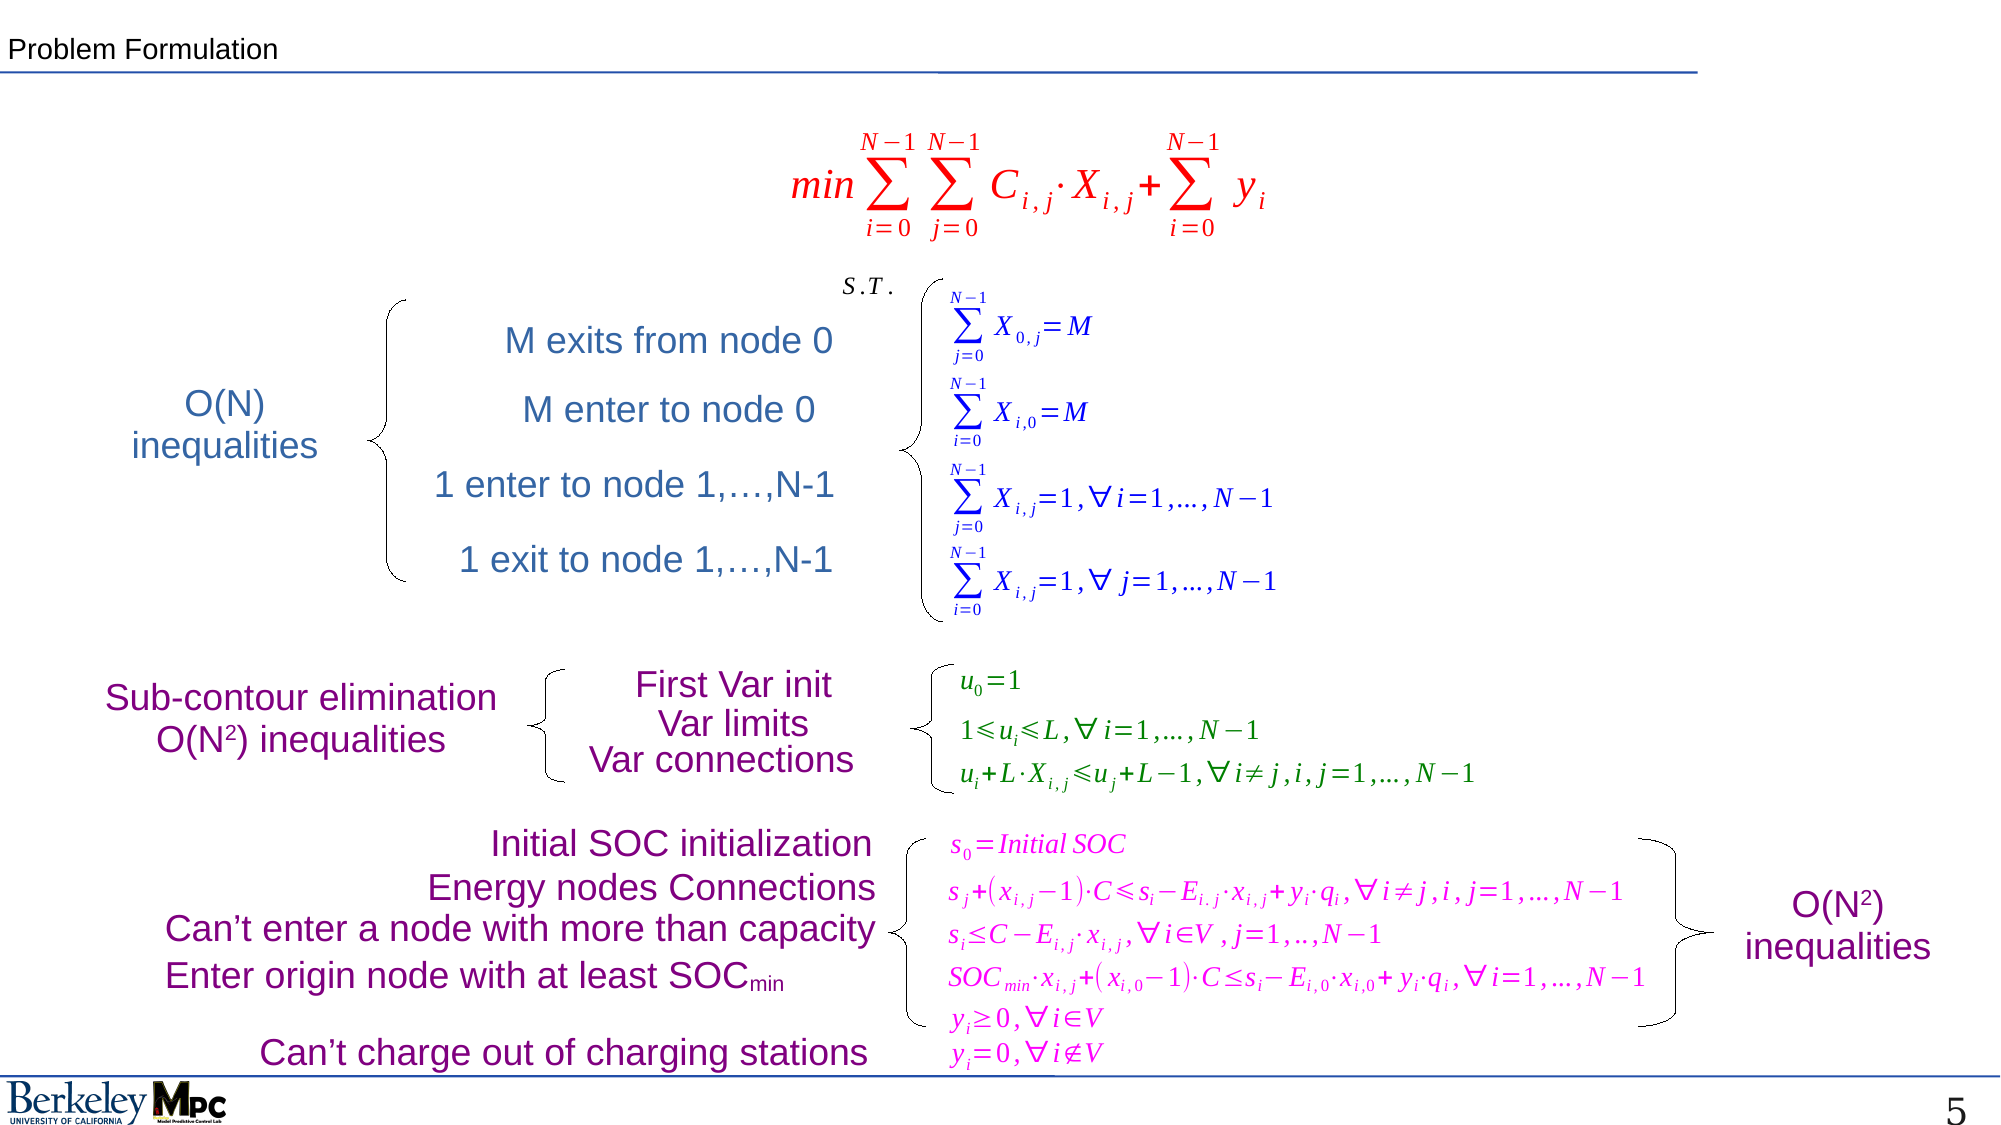

# Problem Formulation
M exits from node 0
O(N) inequalities
M enter to node 0
1 enter to node 1,…,N-1
1 exit to node 1,…,N-1
First Var init
Sub-contour elimination
O(N2) inequalities
Var limits
Var connections
Initial SOC initialization
Energy nodes Connections
O(N2) inequalities
Can’t enter a node with more than capacity
Enter origin node with at least SOCmin
Can’t charge out of charging stations
5